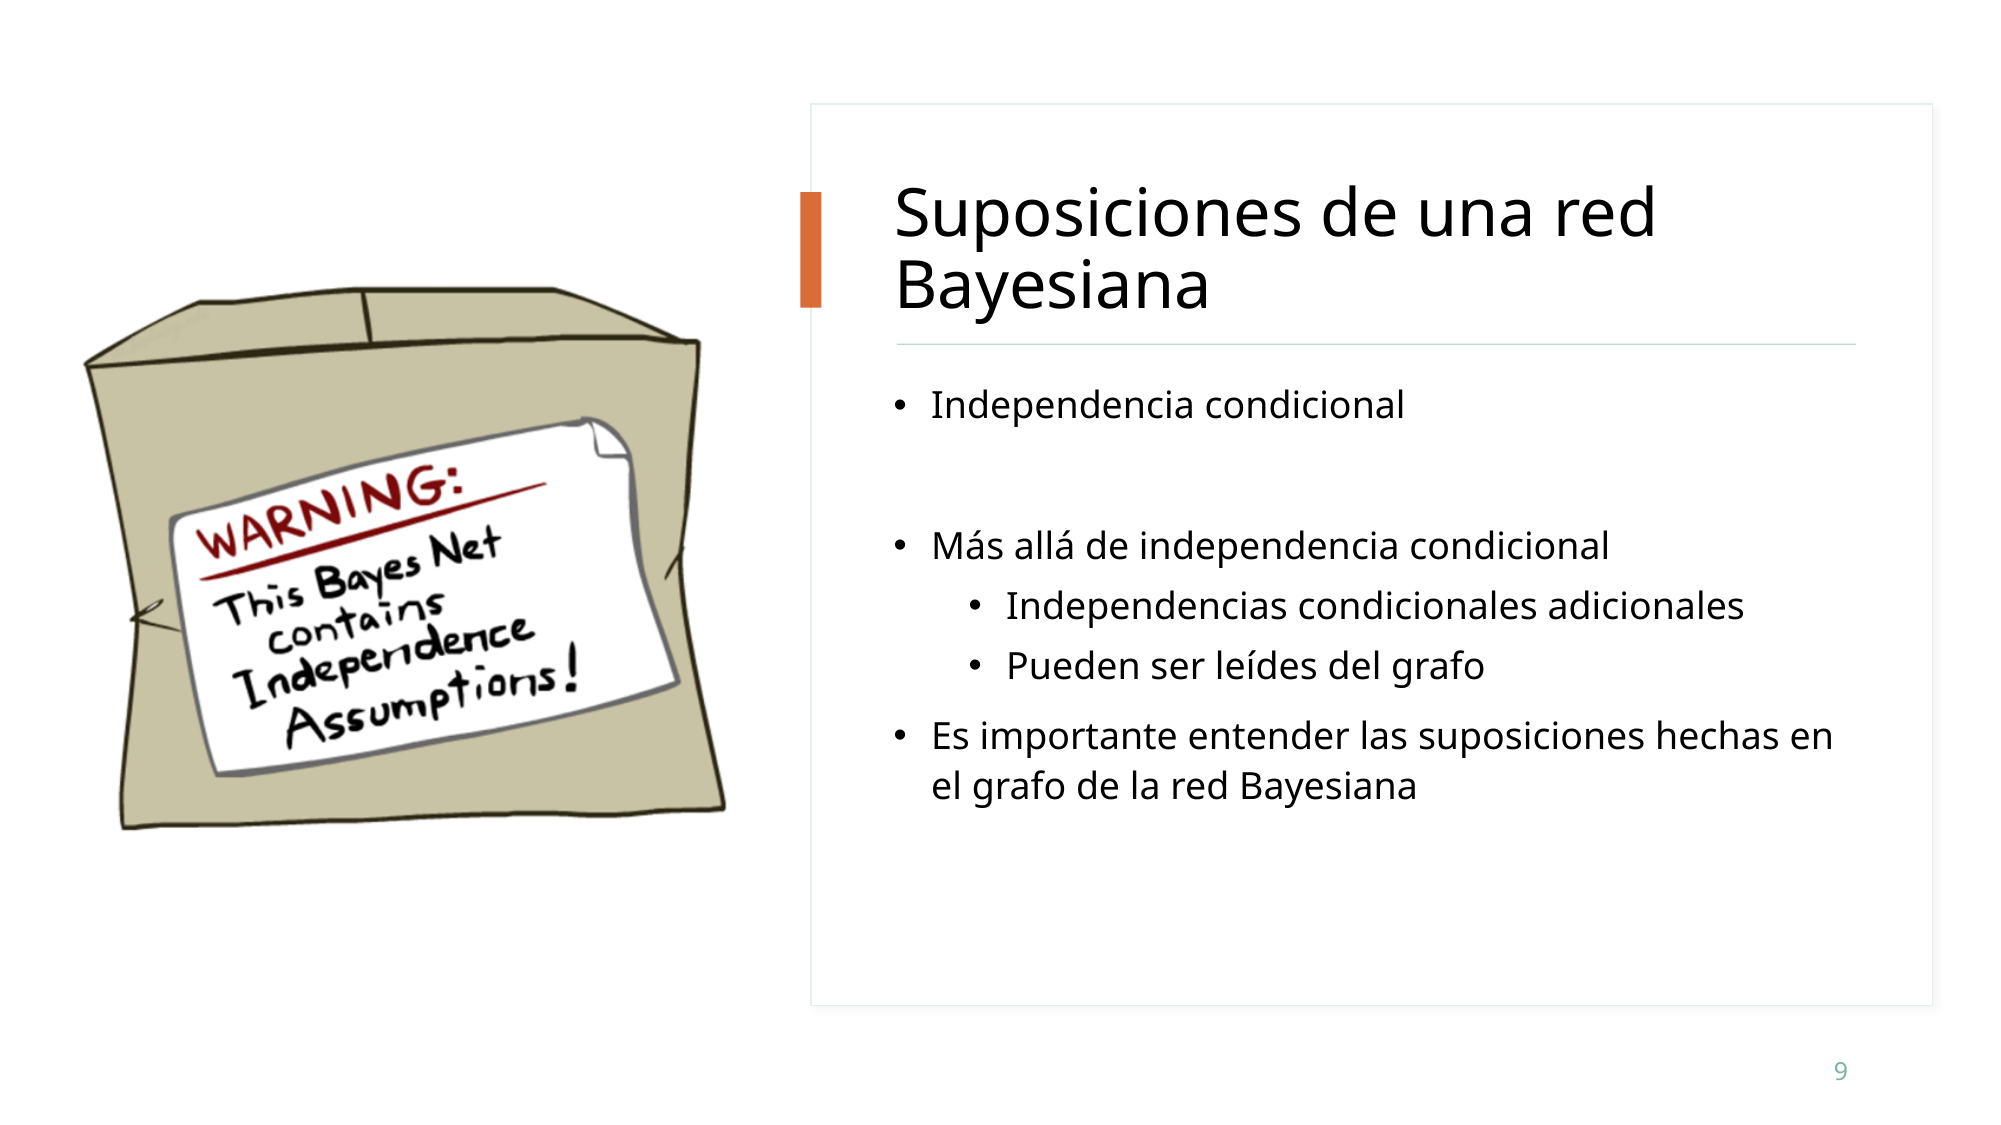

# Suposiciones de una red Bayesiana
Independencia condicional
Más allá de independencia condicional
Independencias condicionales adicionales
Pueden ser leídes del grafo
Es importante entender las suposiciones hechas en el grafo de la red Bayesiana